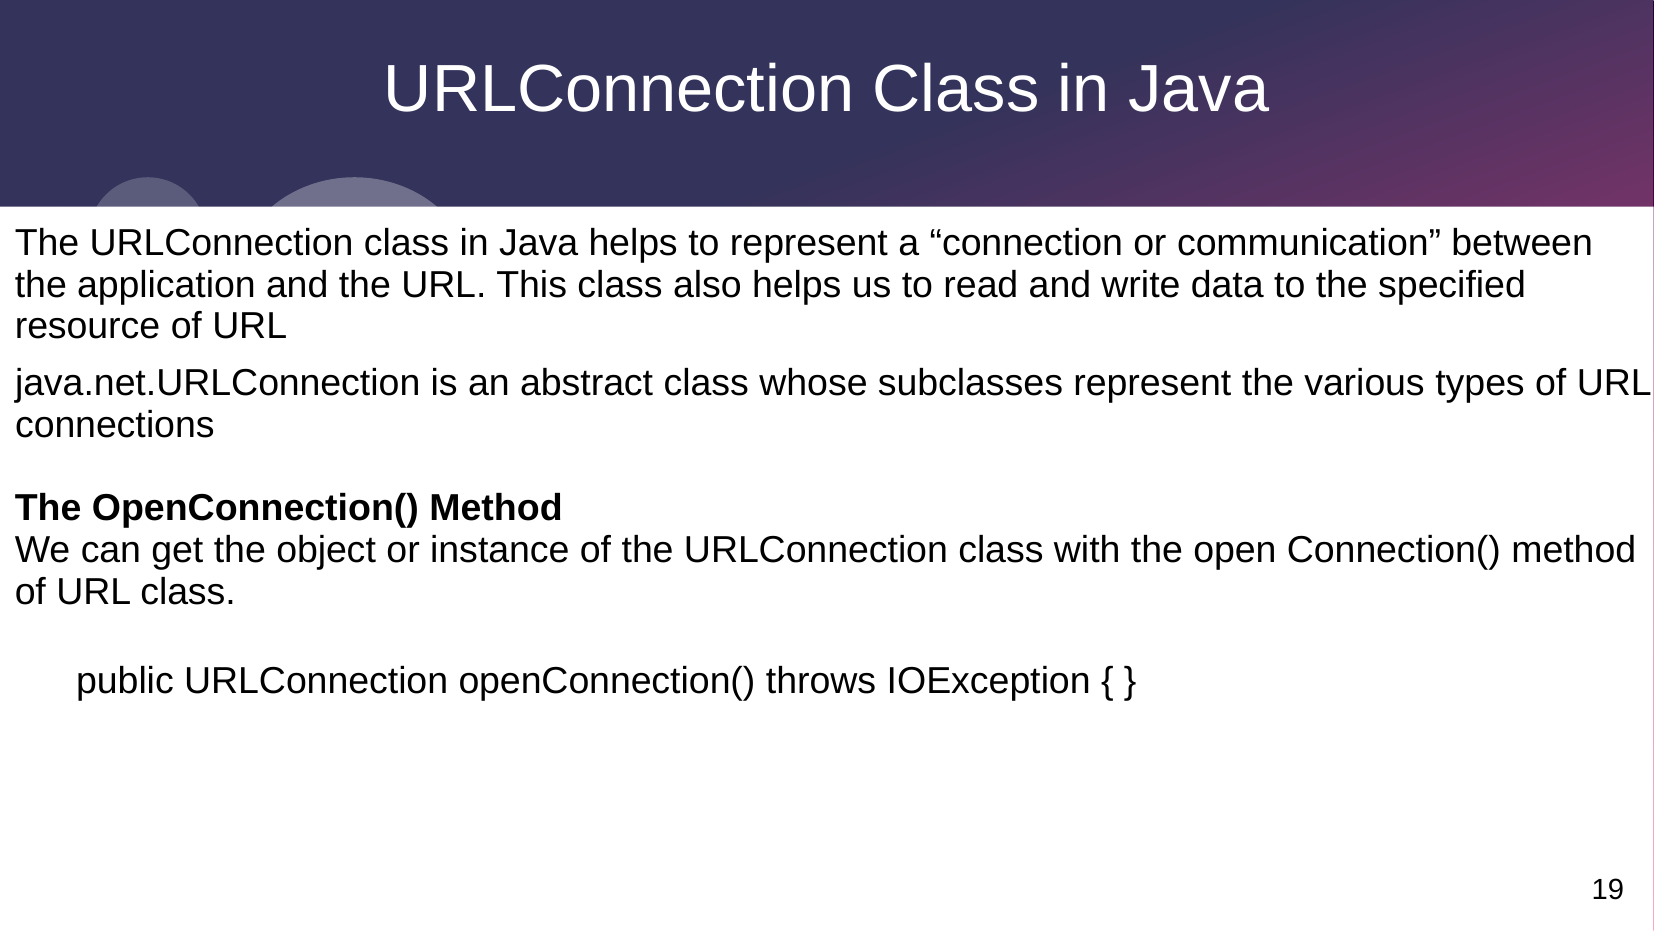

URLConnection Class in Java
The URLConnection class in Java helps to represent a “connection or communication” between the application and the URL. This class also helps us to read and write data to the specified resource of URL
java.net.URLConnection is an abstract class whose subclasses represent the various types of URL connections
The OpenConnection() Method
We can get the object or instance of the URLConnection class with the open Connection() method of URL class.
public URLConnection openConnection() throws IOException { }